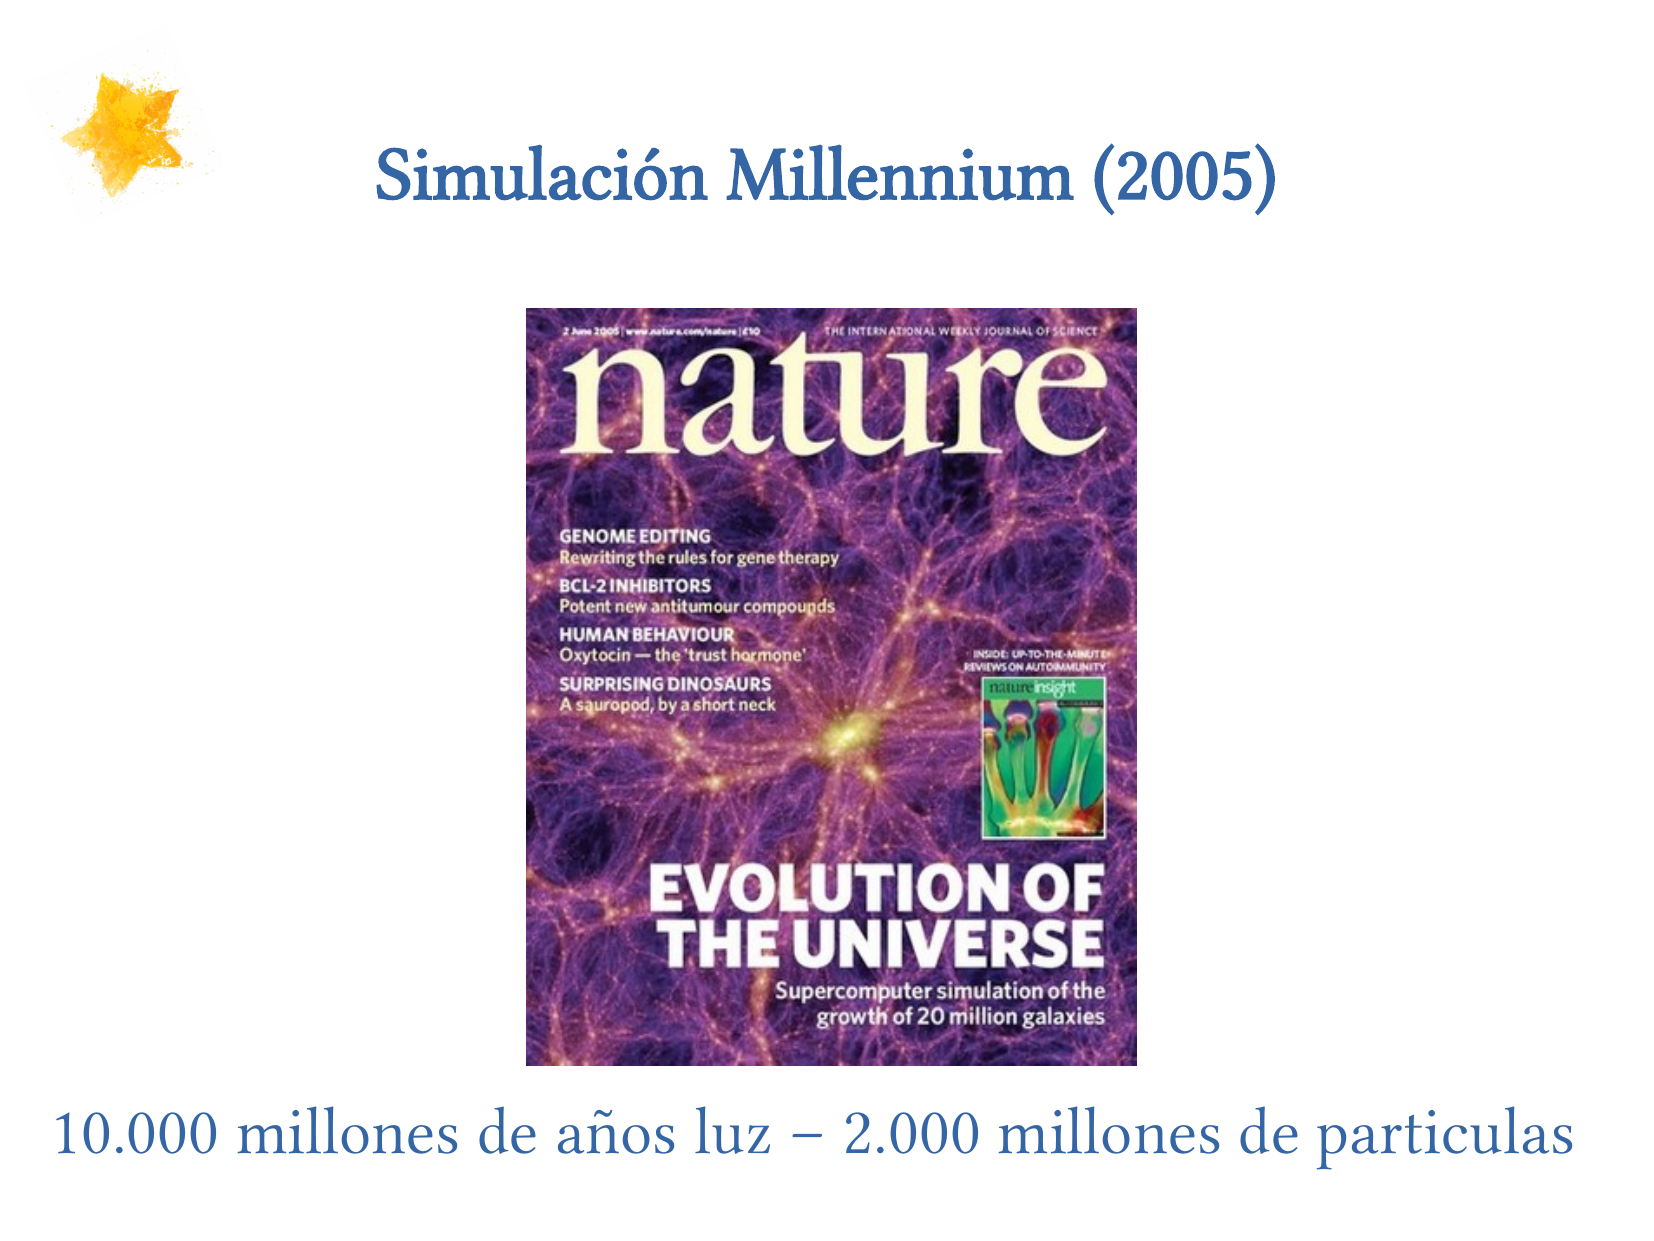

# Simulación Millennium (2005)
10.000 millones de años luz – 2.000 millones de particulas
8